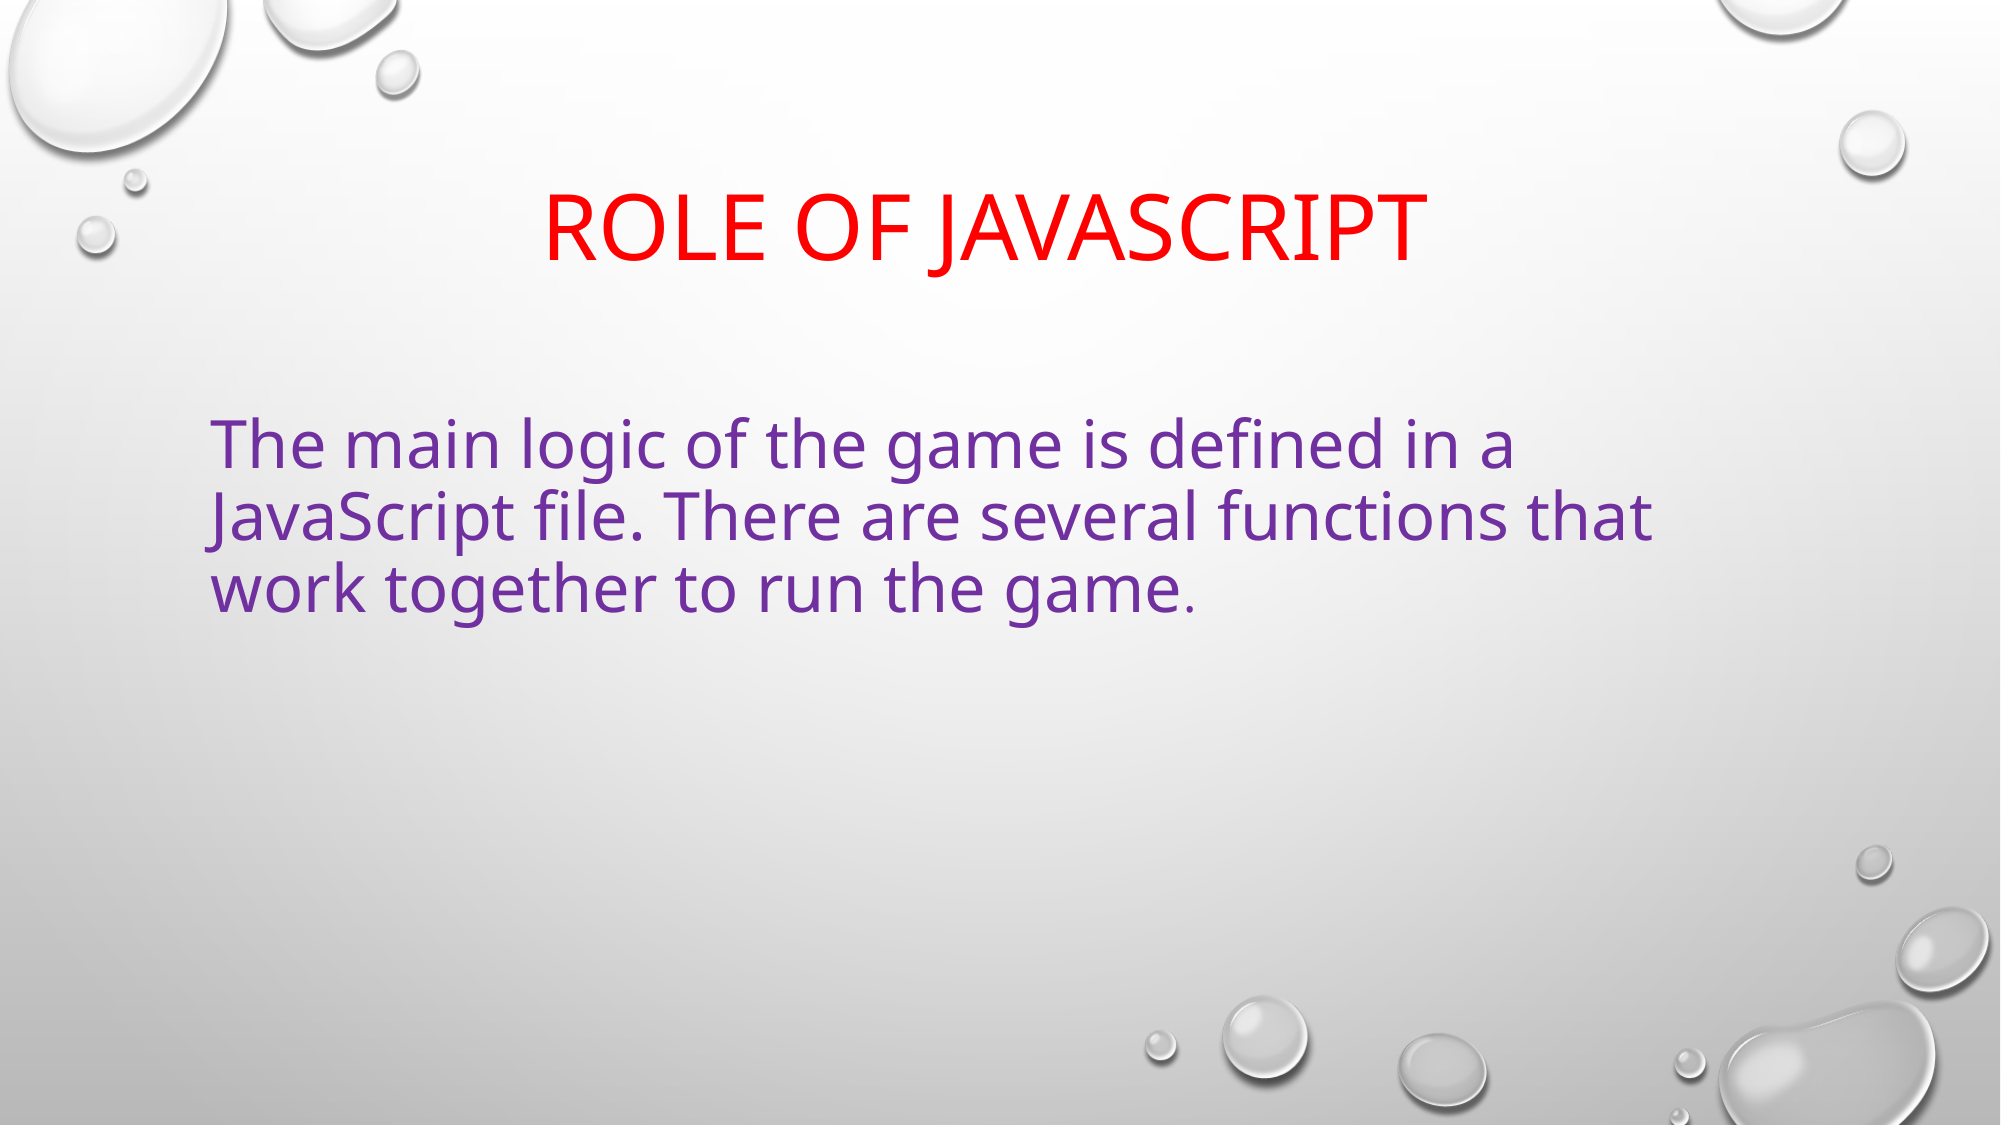

ROLE OF JAVASCRIPT
The main logic of the game is defined in a JavaScript file. There are several functions that work together to run the game.